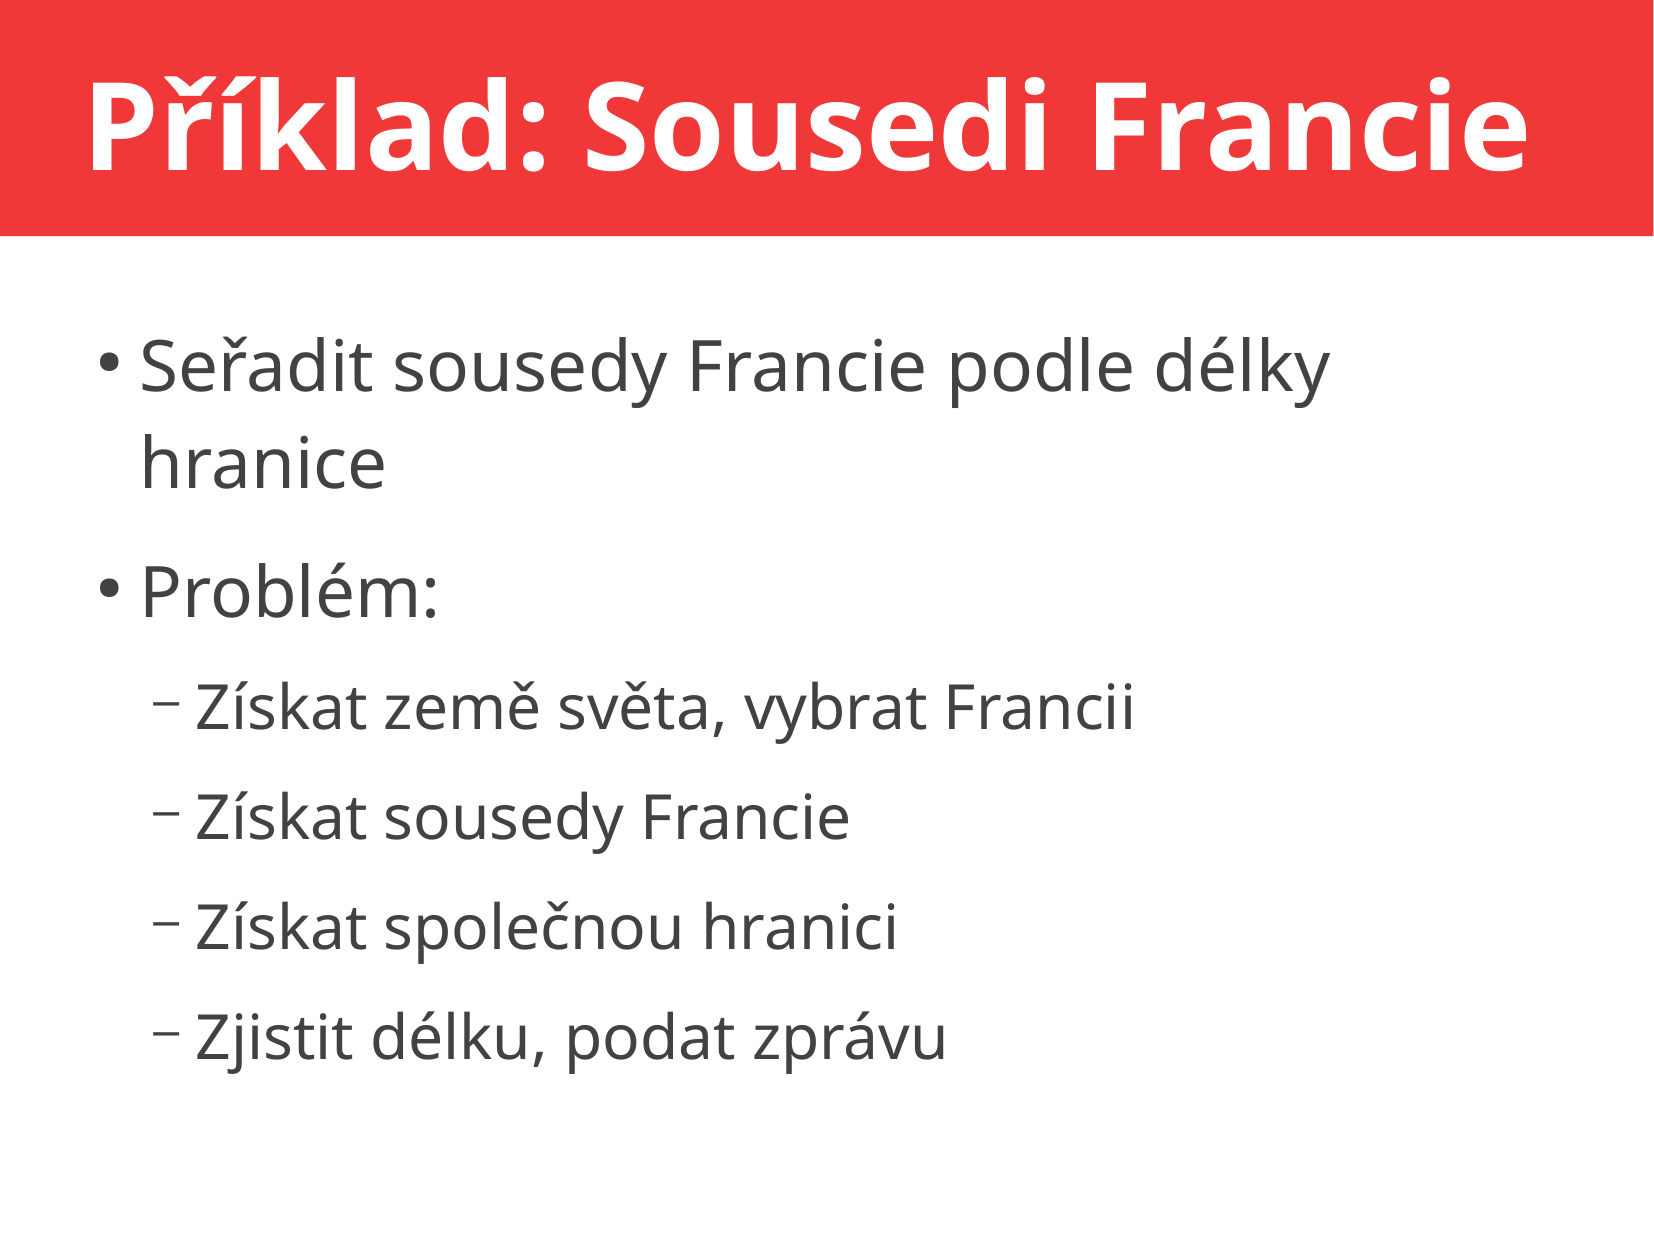

# Příklad: Sousedi Francie
Seřadit sousedy Francie podle délky hranice
Problém:
Získat země světa, vybrat Francii
Získat sousedy Francie
Získat společnou hranici
Zjistit délku, podat zprávu